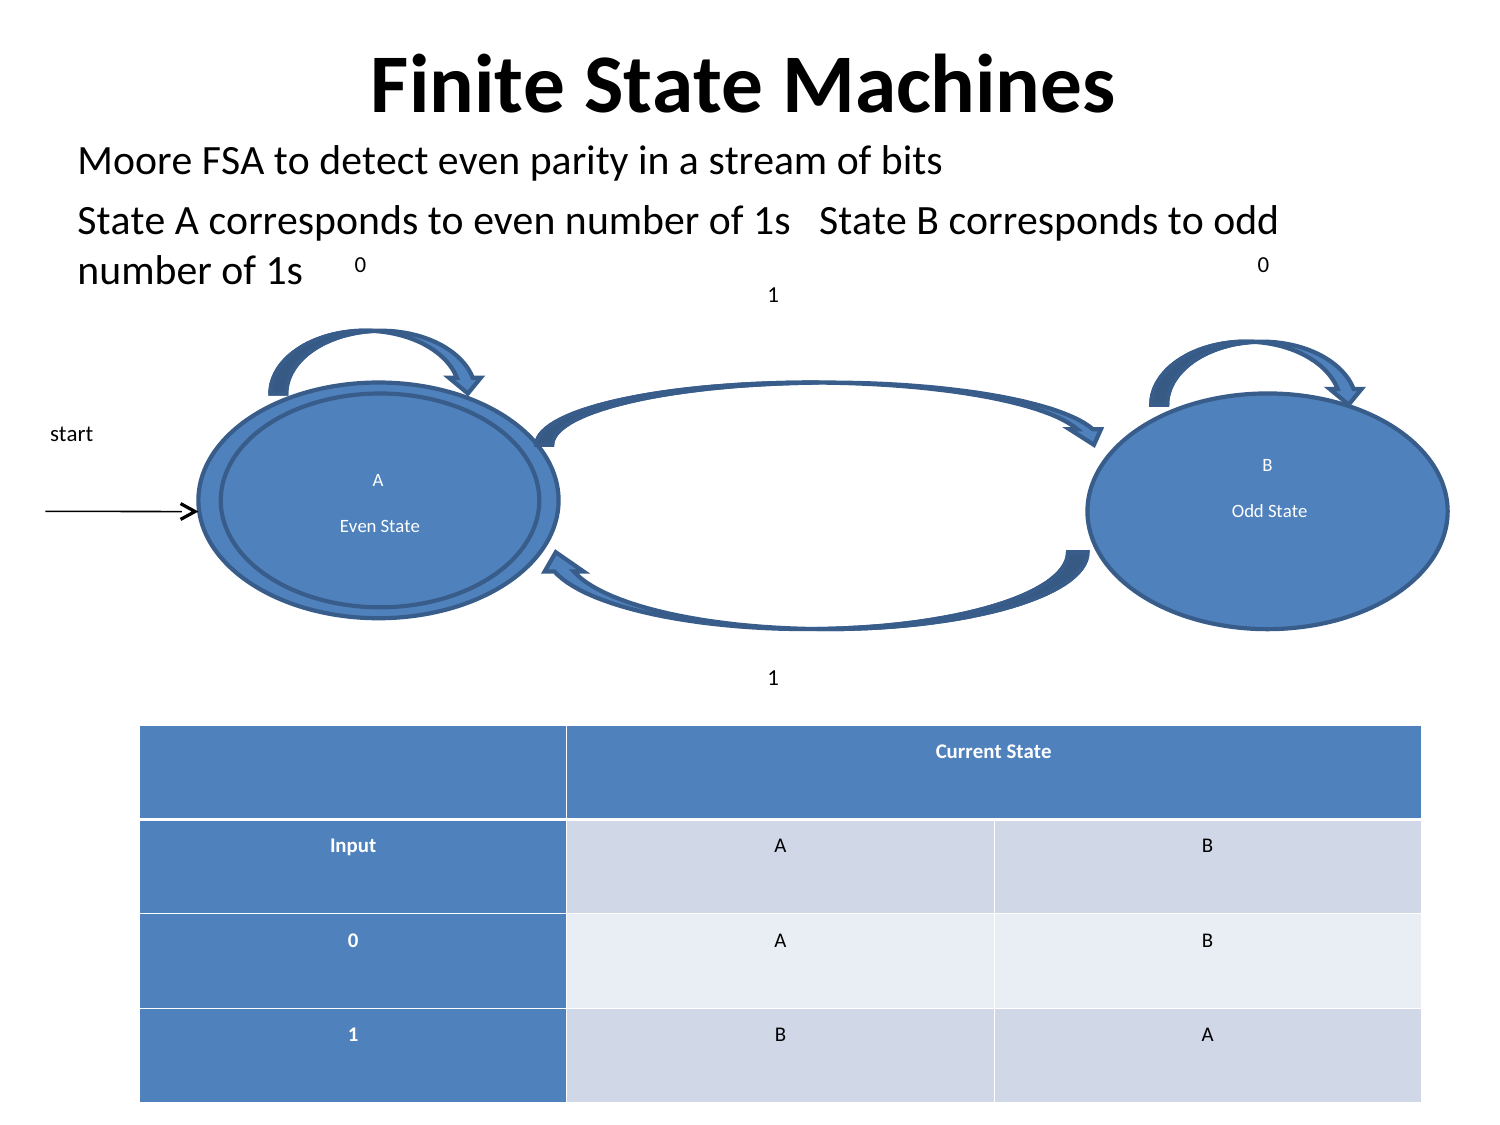

# Finite State Machines
Moore FSA to detect even parity in a stream of bits
State A corresponds to even number of 1s State B corresponds to odd number of 1s
0
0
1
A
Even State
B
 Odd State
start
1
| | Current State | |
| --- | --- | --- |
| Input | A | B |
| 0 | A | B |
| 1 | B | A |